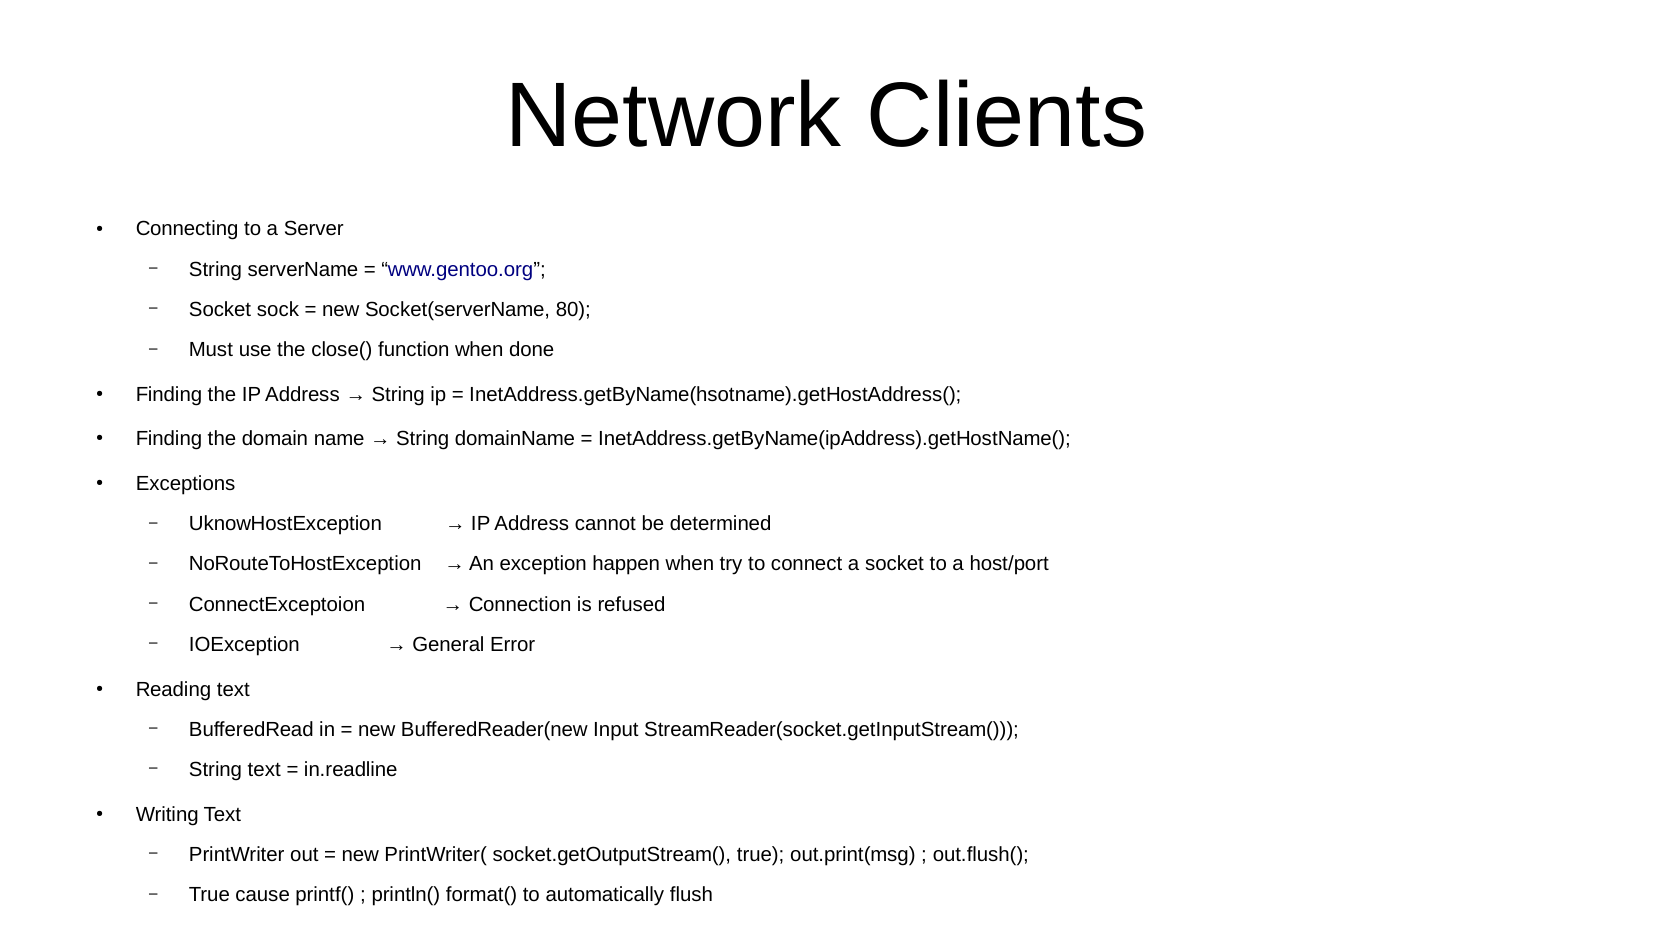

# Network Clients
Connecting to a Server
String serverName = “www.gentoo.org”;
Socket sock = new Socket(serverName, 80);
Must use the close() function when done
Finding the IP Address → String ip = InetAddress.getByName(hsotname).getHostAddress();
Finding the domain name → String domainName = InetAddress.getByName(ipAddress).getHostName();
Exceptions
UknowHostException → IP Address cannot be determined
NoRouteToHostException → An exception happen when try to connect a socket to a host/port
ConnectExceptoion	 → Connection is refused
IOException			 → General Error
Reading text
BufferedRead in = new BufferedReader(new Input StreamReader(socket.getInputStream()));
String text = in.readline
Writing Text
PrintWriter out = new PrintWriter( socket.getOutputStream(), true); out.print(msg) ; out.flush();
True cause printf() ; println() format() to automatically flush